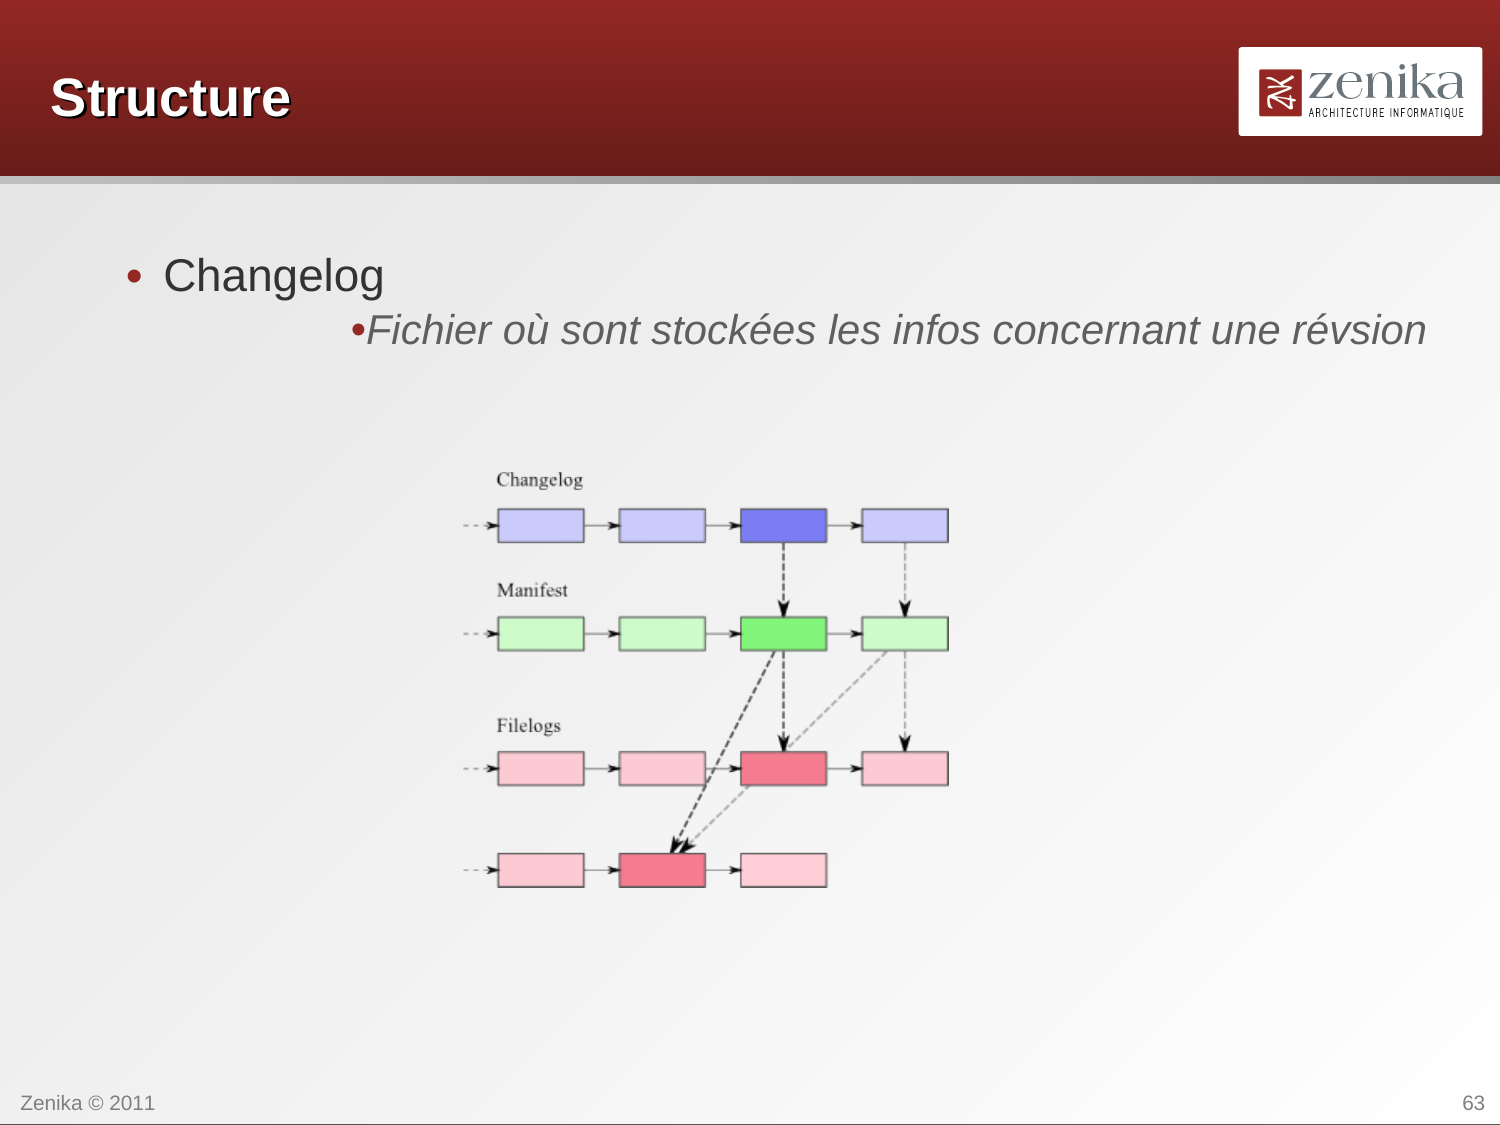

# Structure
Changelog
Fichier où sont stockées les infos concernant une révsion